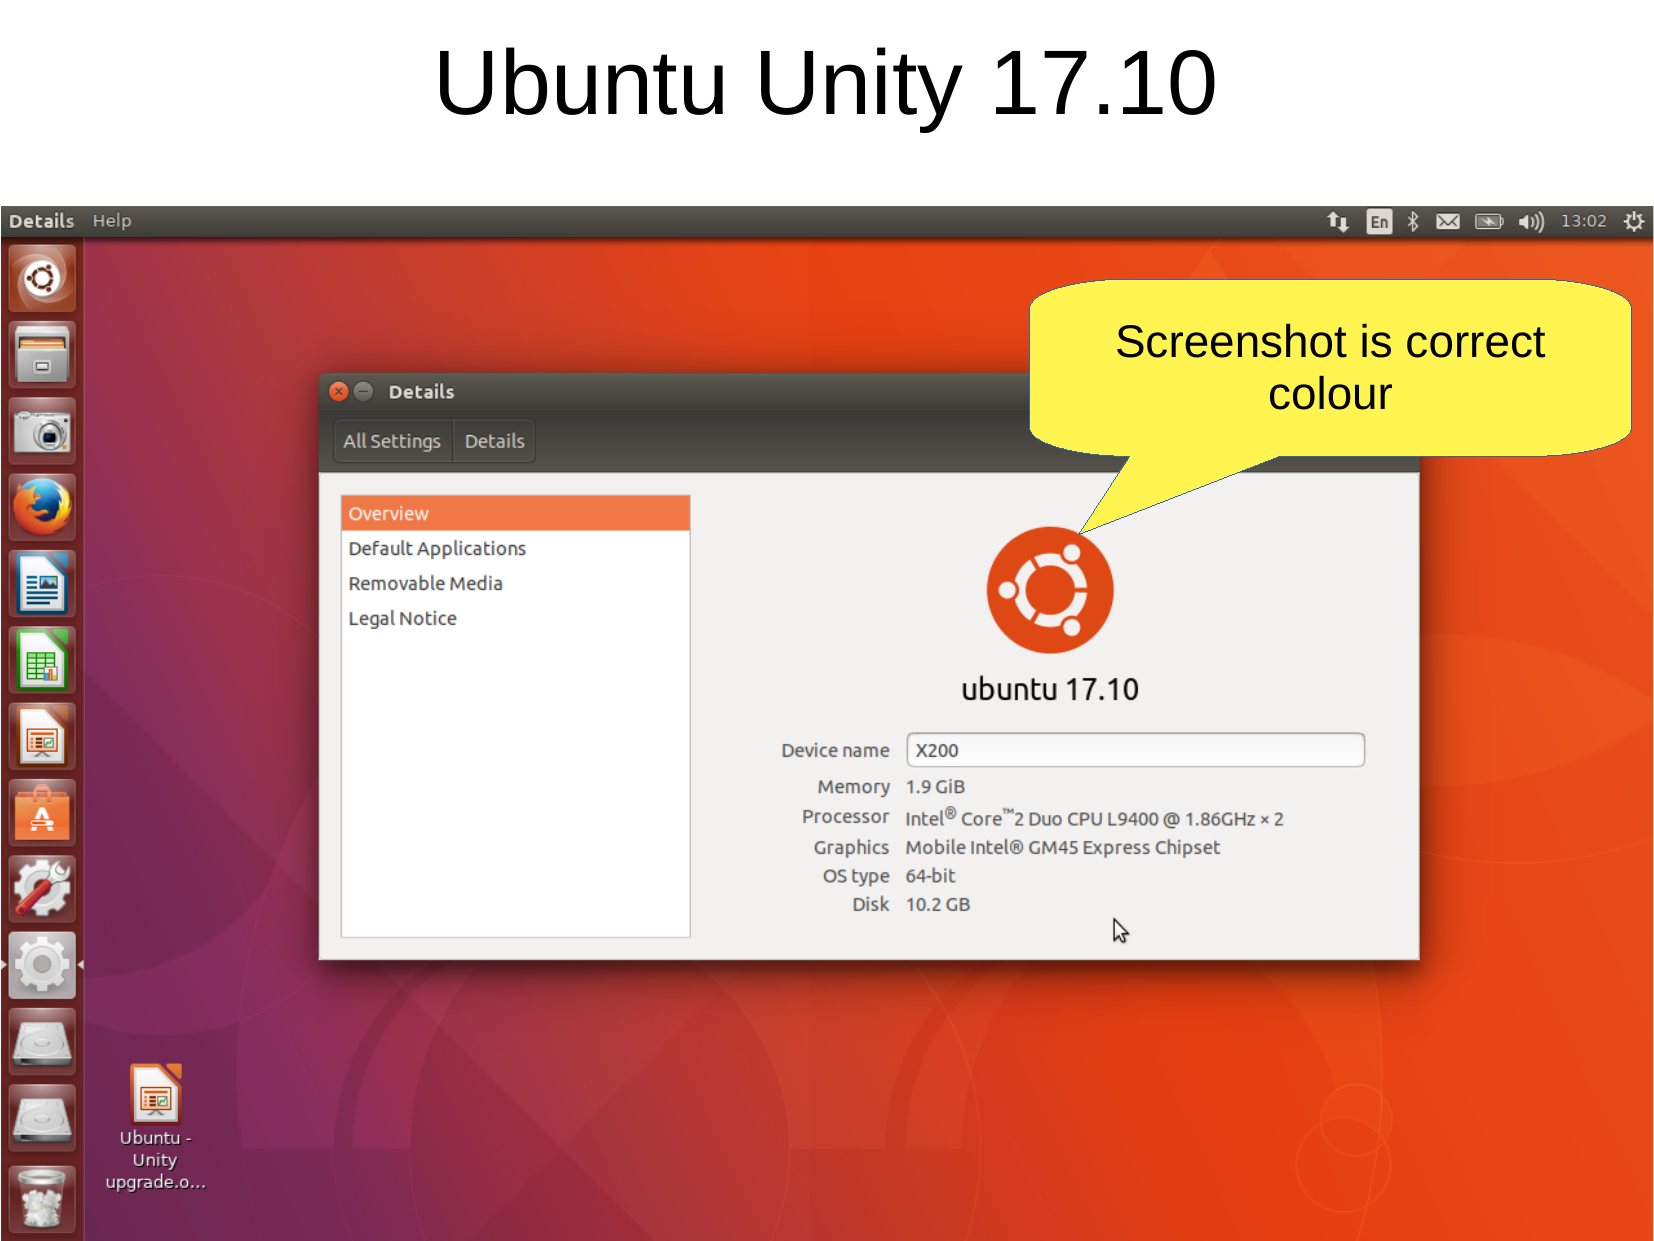

# Ubuntu Unity 17.10
Screenshot is correct colour